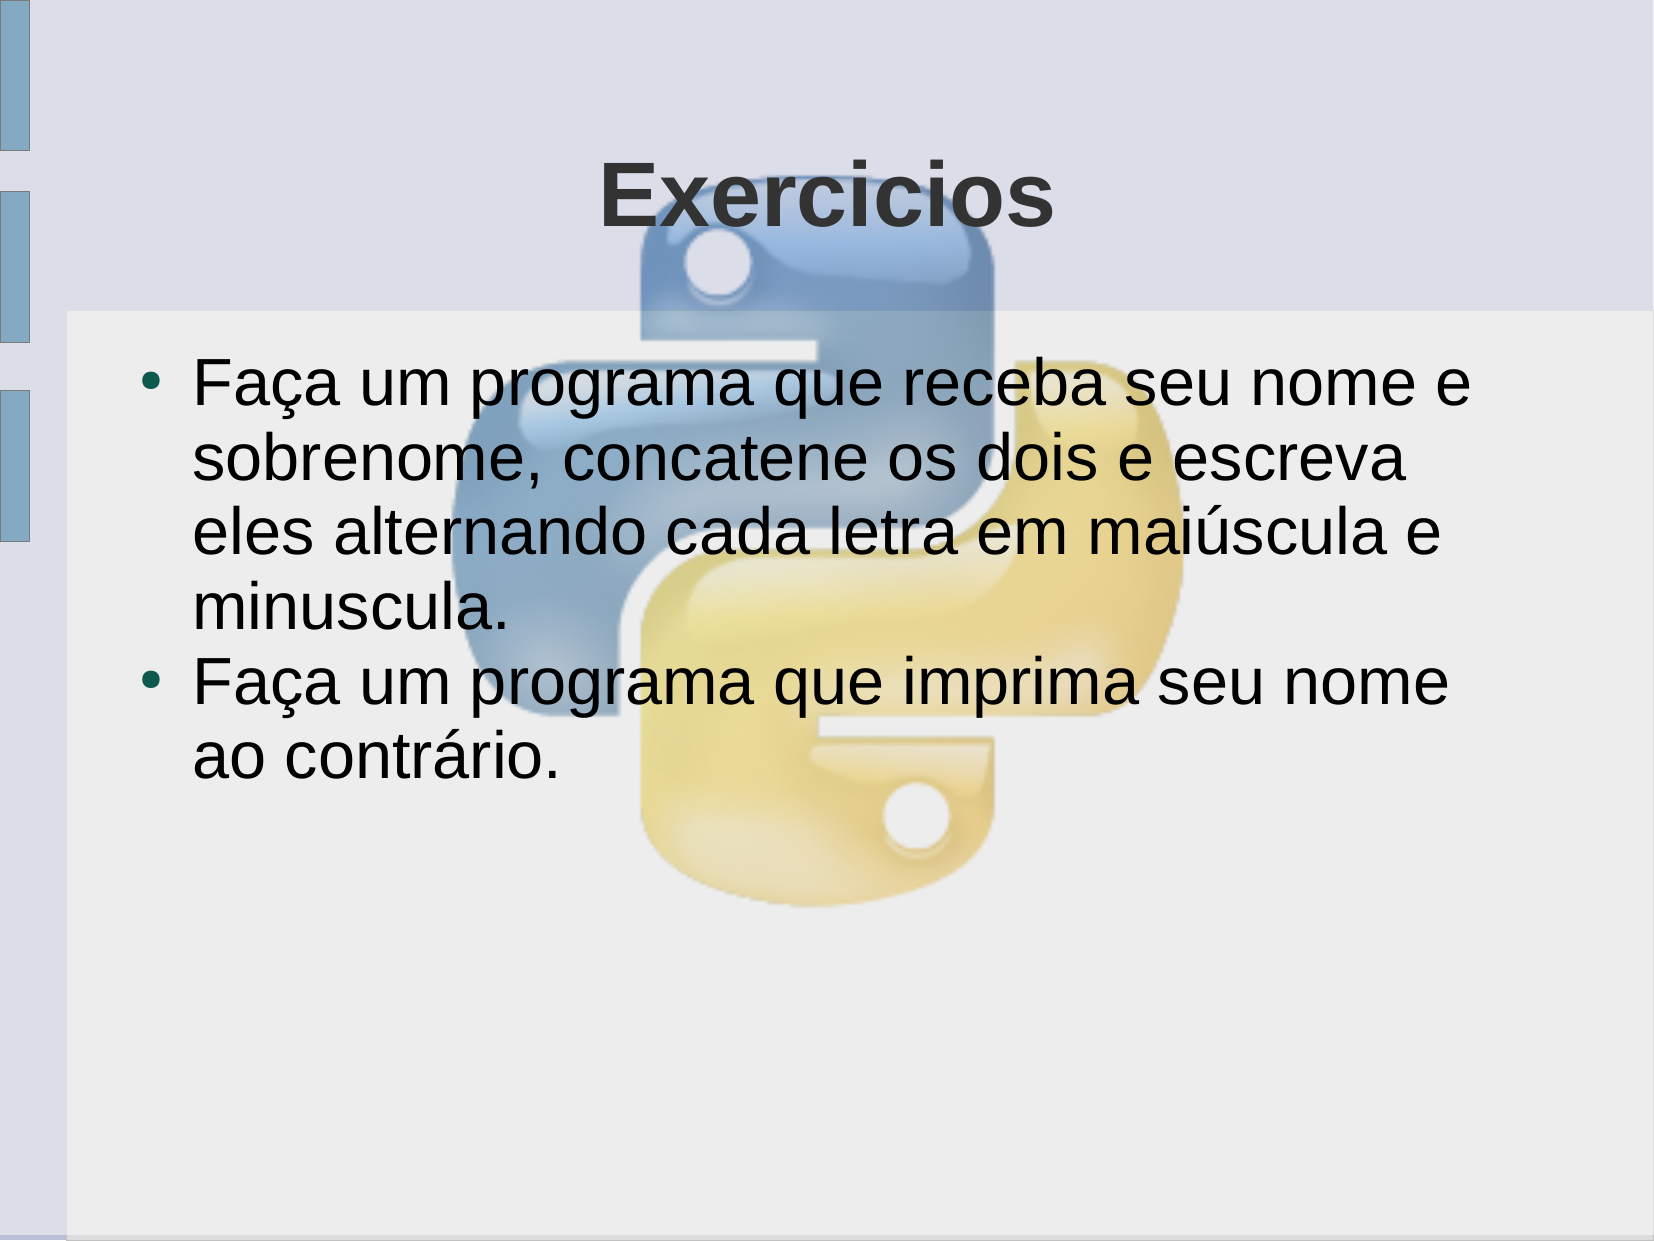

# Exercicios
Faça um programa que receba seu nome e sobrenome, concatene os dois e escreva eles alternando cada letra em maiúscula e minuscula.
Faça um programa que imprima seu nome ao contrário.